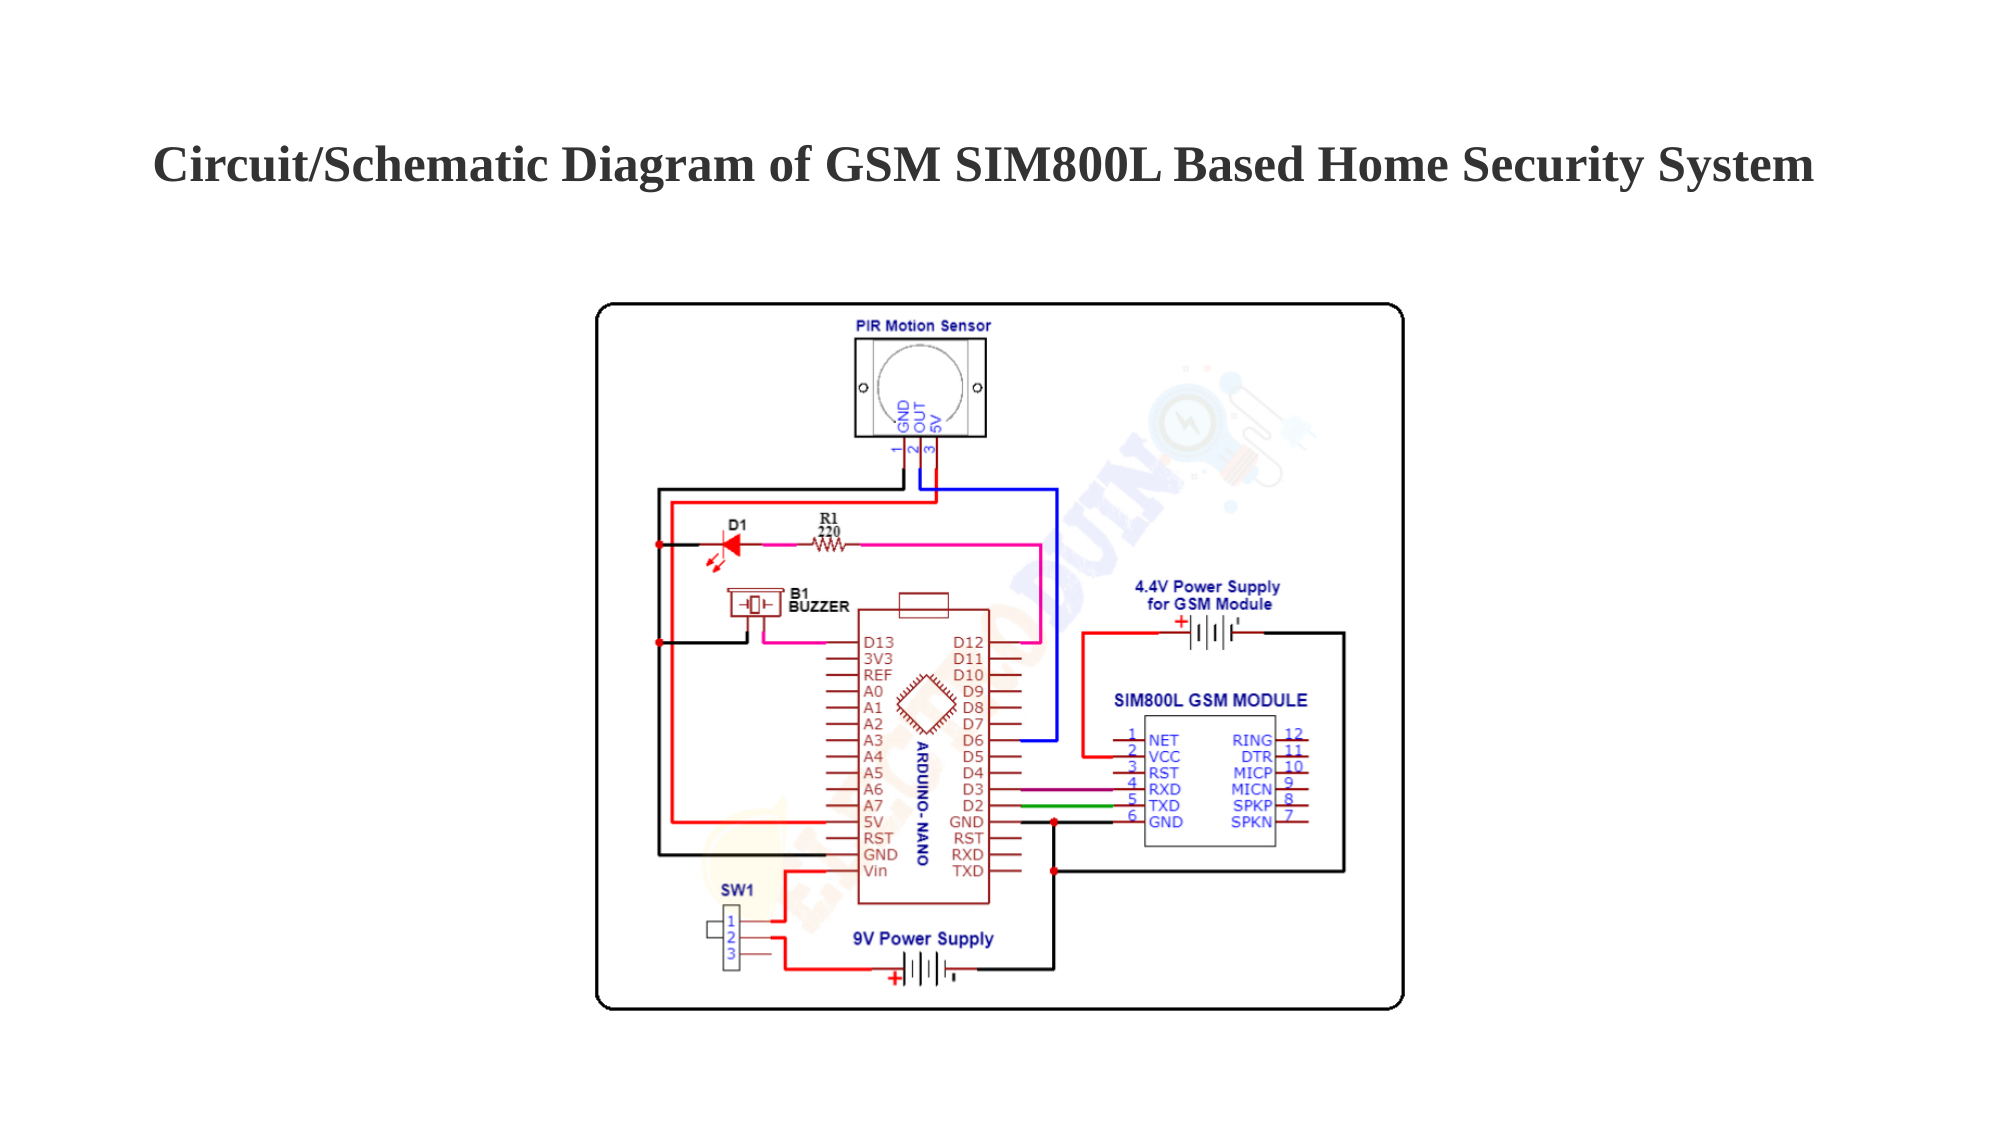

# Circuit/Schematic Diagram of GSM SIM800L Based Home Security System